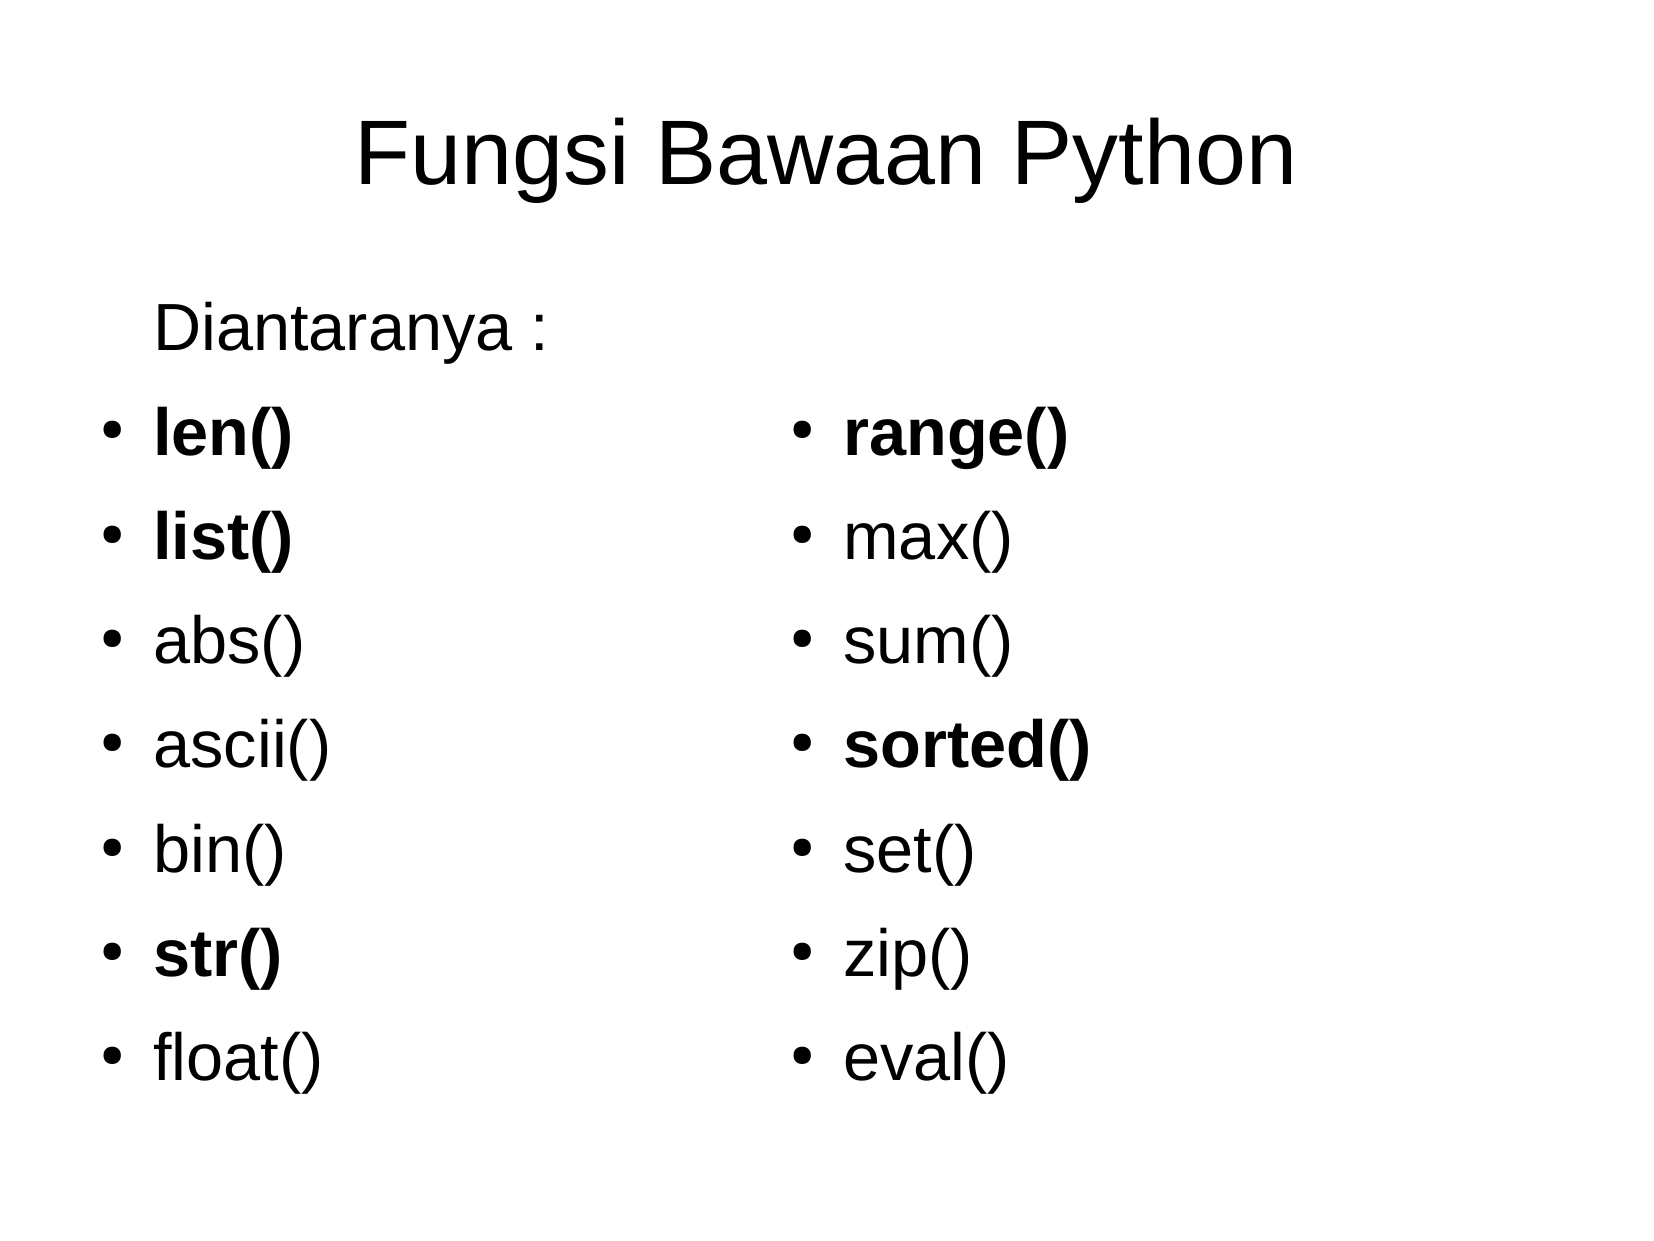

# Fungsi Bawaan Python
Diantaranya :
len()
list()
abs()
ascii()
bin()
str()
float()
range()
max()
sum()
sorted()
set()
zip()
eval()